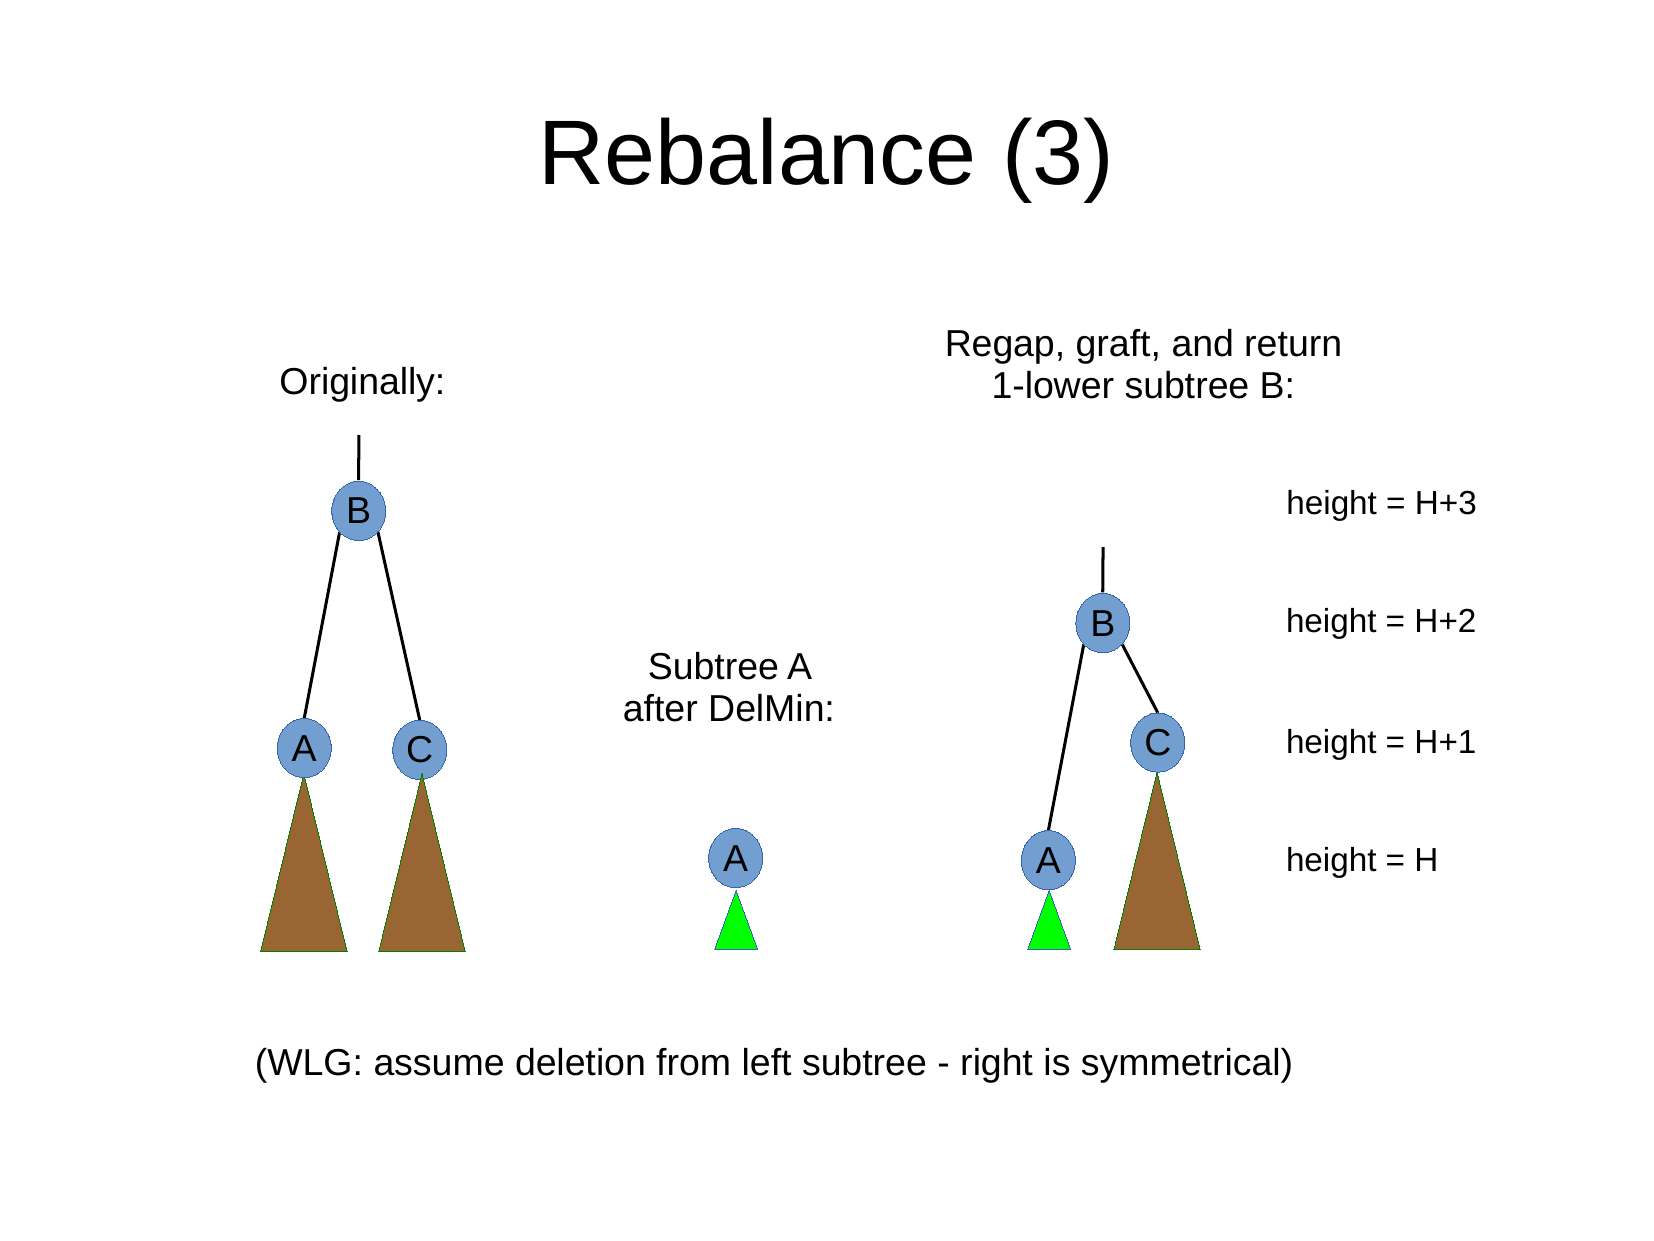

# Rebalance (3)
Regap, graft, and return
1-lower subtree B:
Originally:
height = H+3
B
B
height = H+2
Subtree A after DelMin:
C
height = H+1
A
C
A
A
height = H
(WLG: assume deletion from left subtree - right is symmetrical)